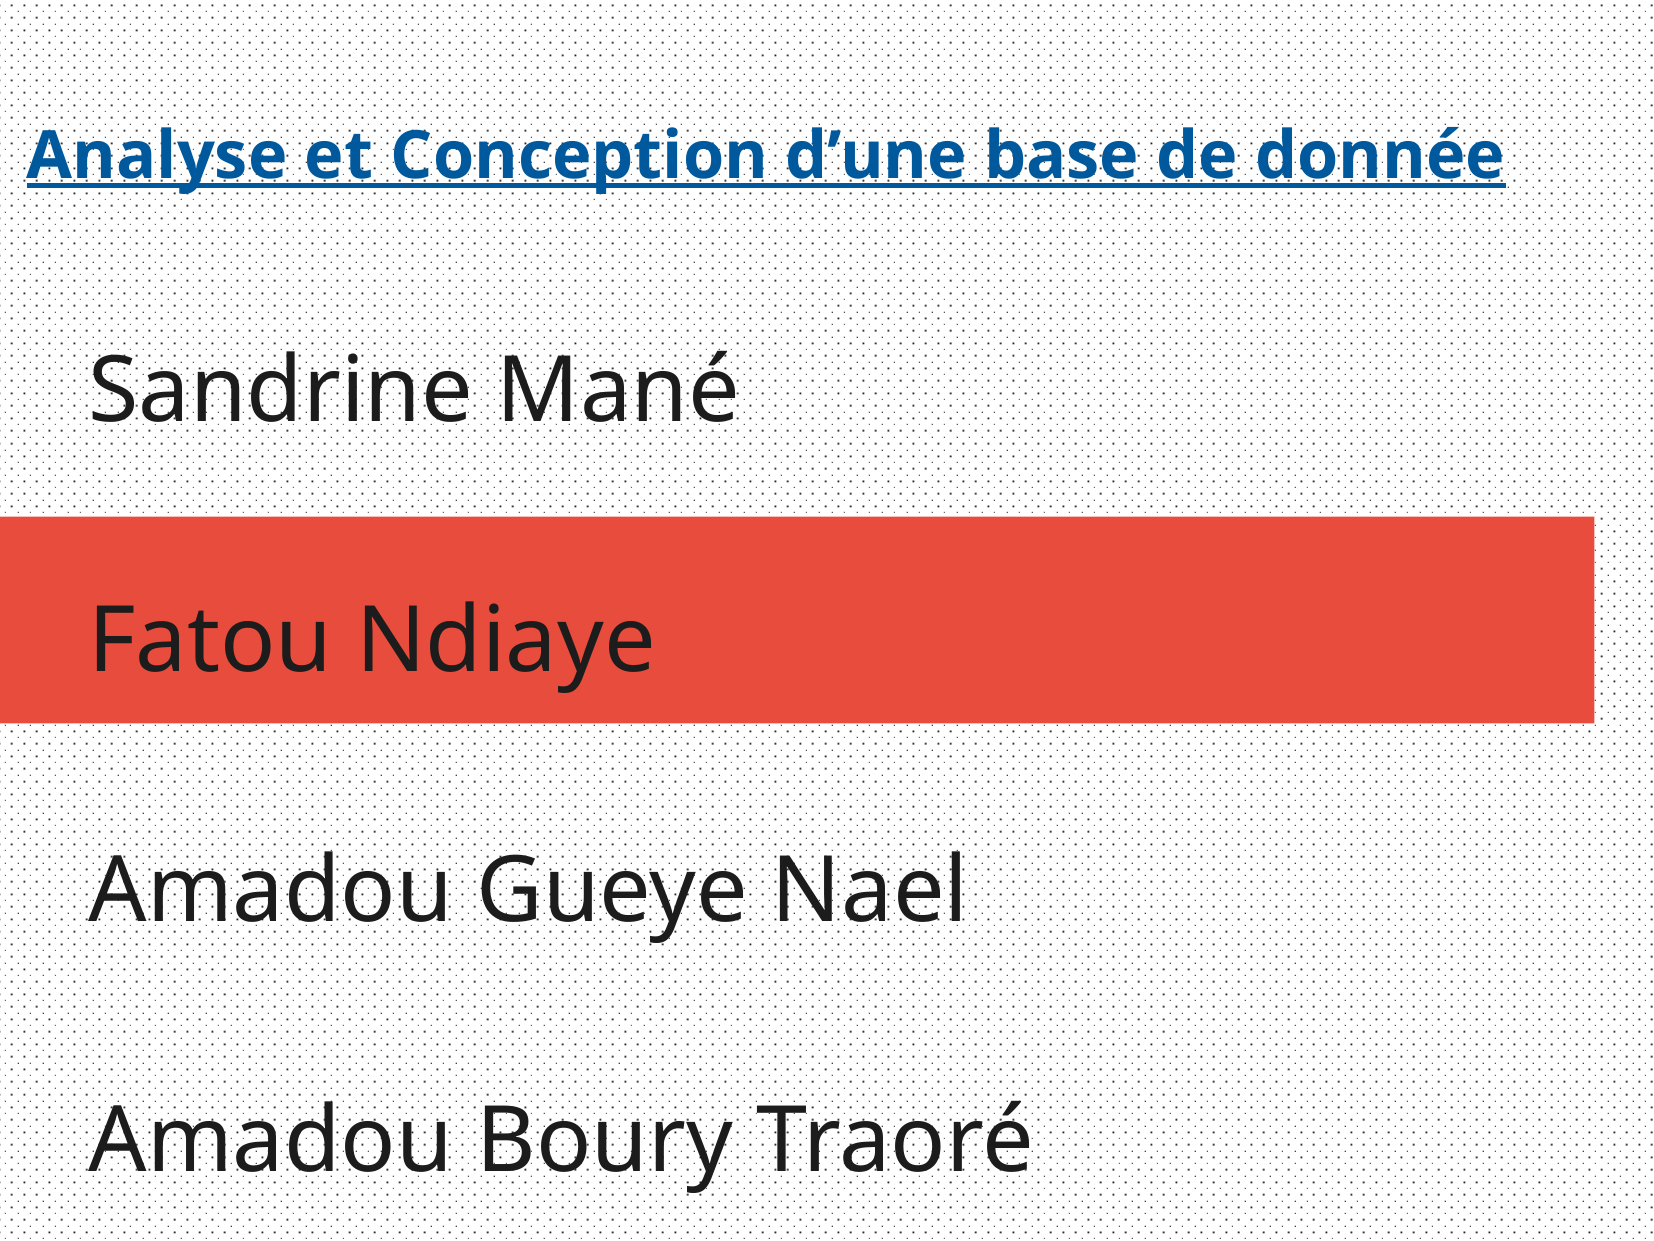

# Analyse et Conception d’une base de donnée
Sandrine Mané
Fatou Ndiaye
Amadou Gueye Nael
Amadou Boury Traoré